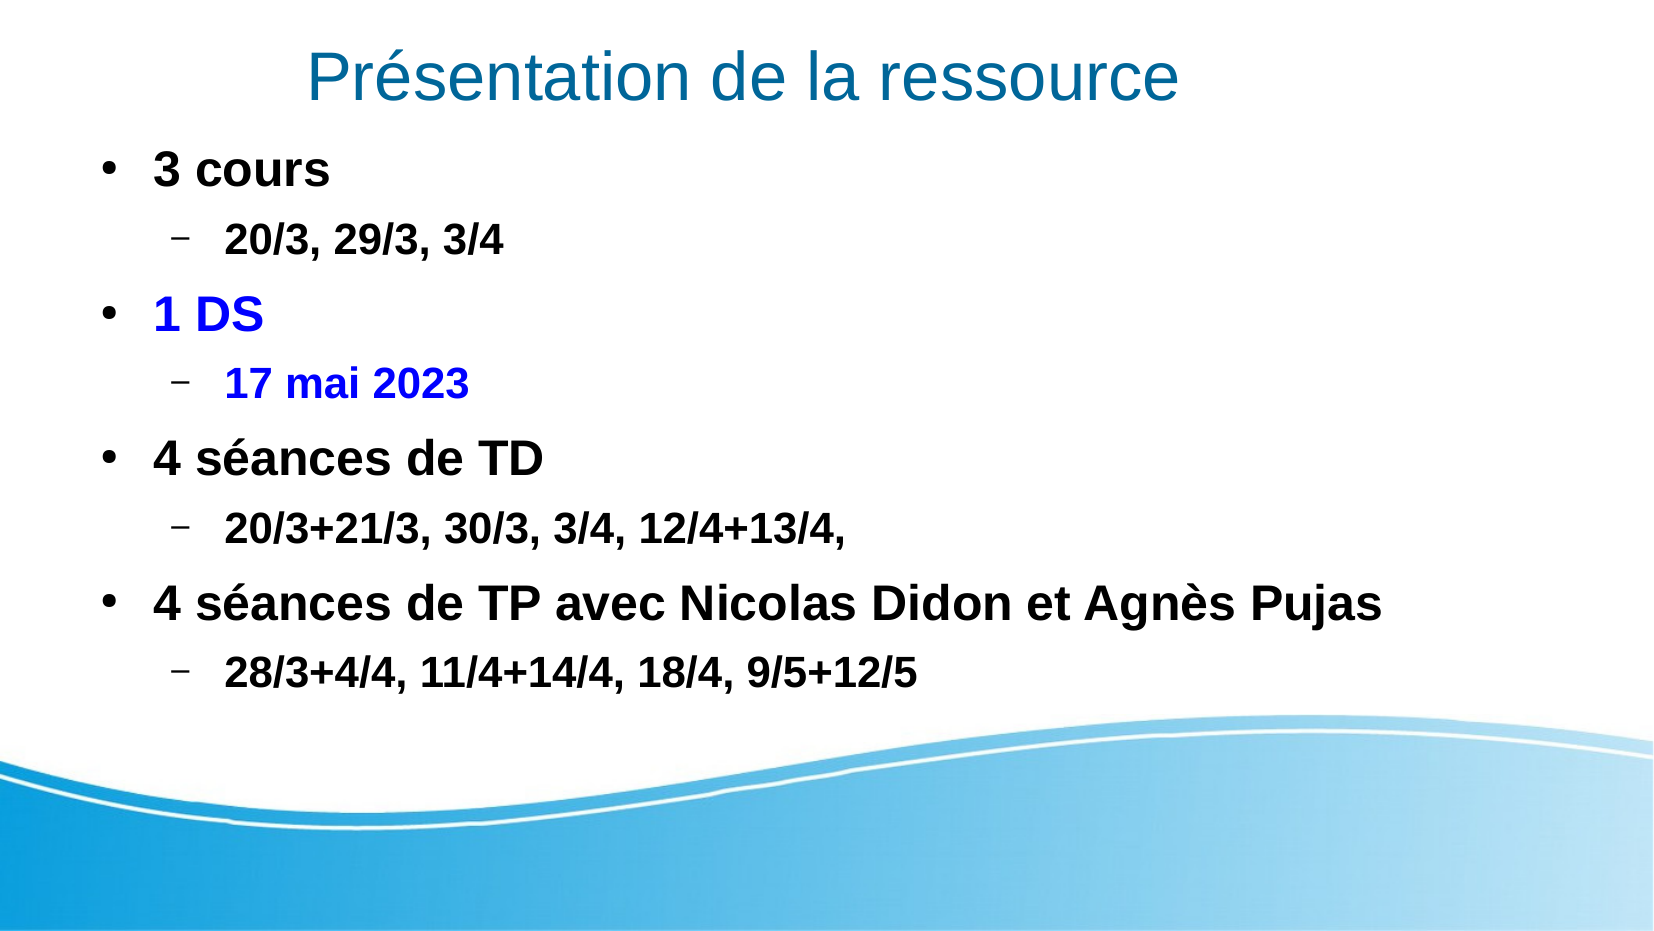

# Présentation de la ressource
3 cours
20/3, 29/3, 3/4
1 DS
17 mai 2023
4 séances de TD
20/3+21/3, 30/3, 3/4, 12/4+13/4,
4 séances de TP avec Nicolas Didon et Agnès Pujas
28/3+4/4, 11/4+14/4, 18/4, 9/5+12/5